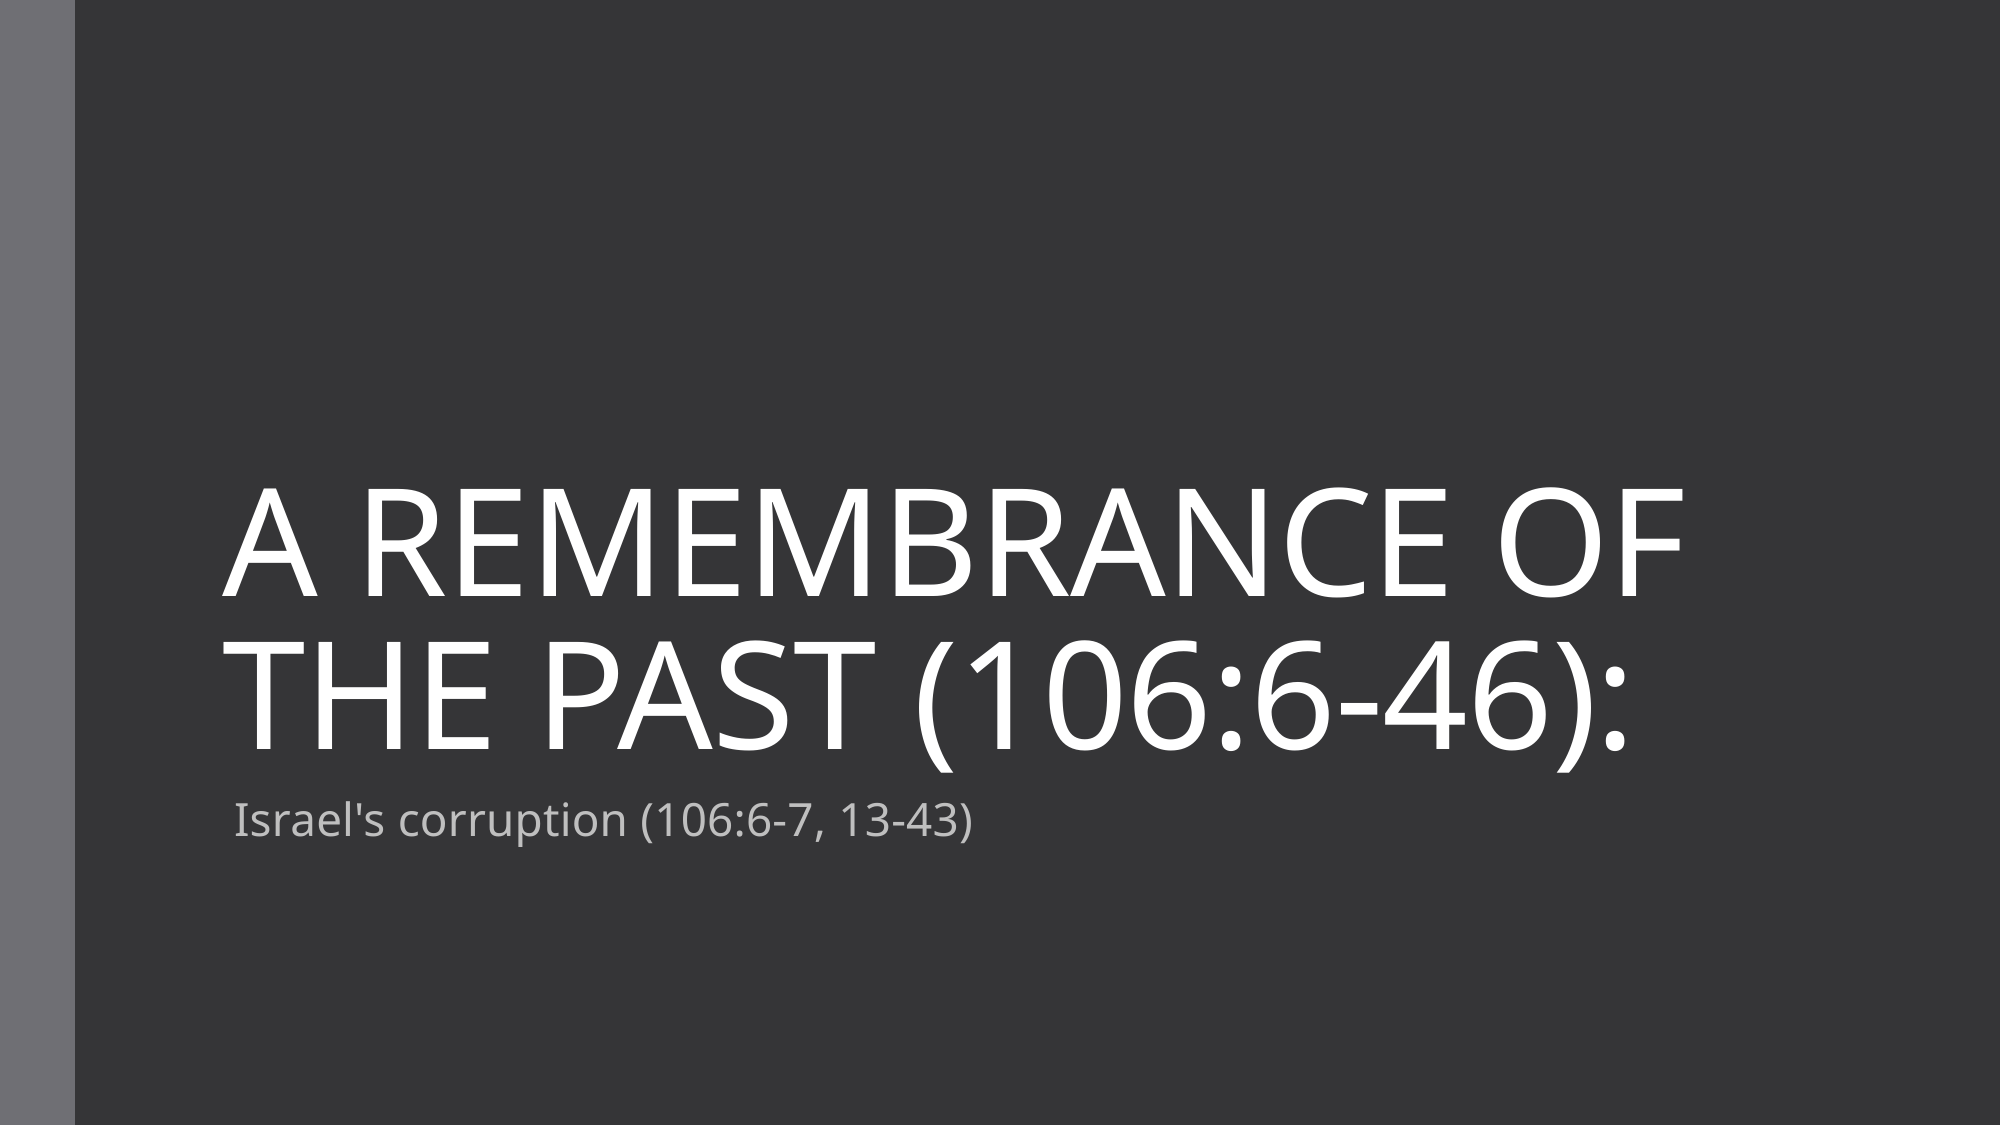

# A REMEMBRANCE OF THE PAST (106:6-46):
 Israel's corruption (106:6-7, 13-43)